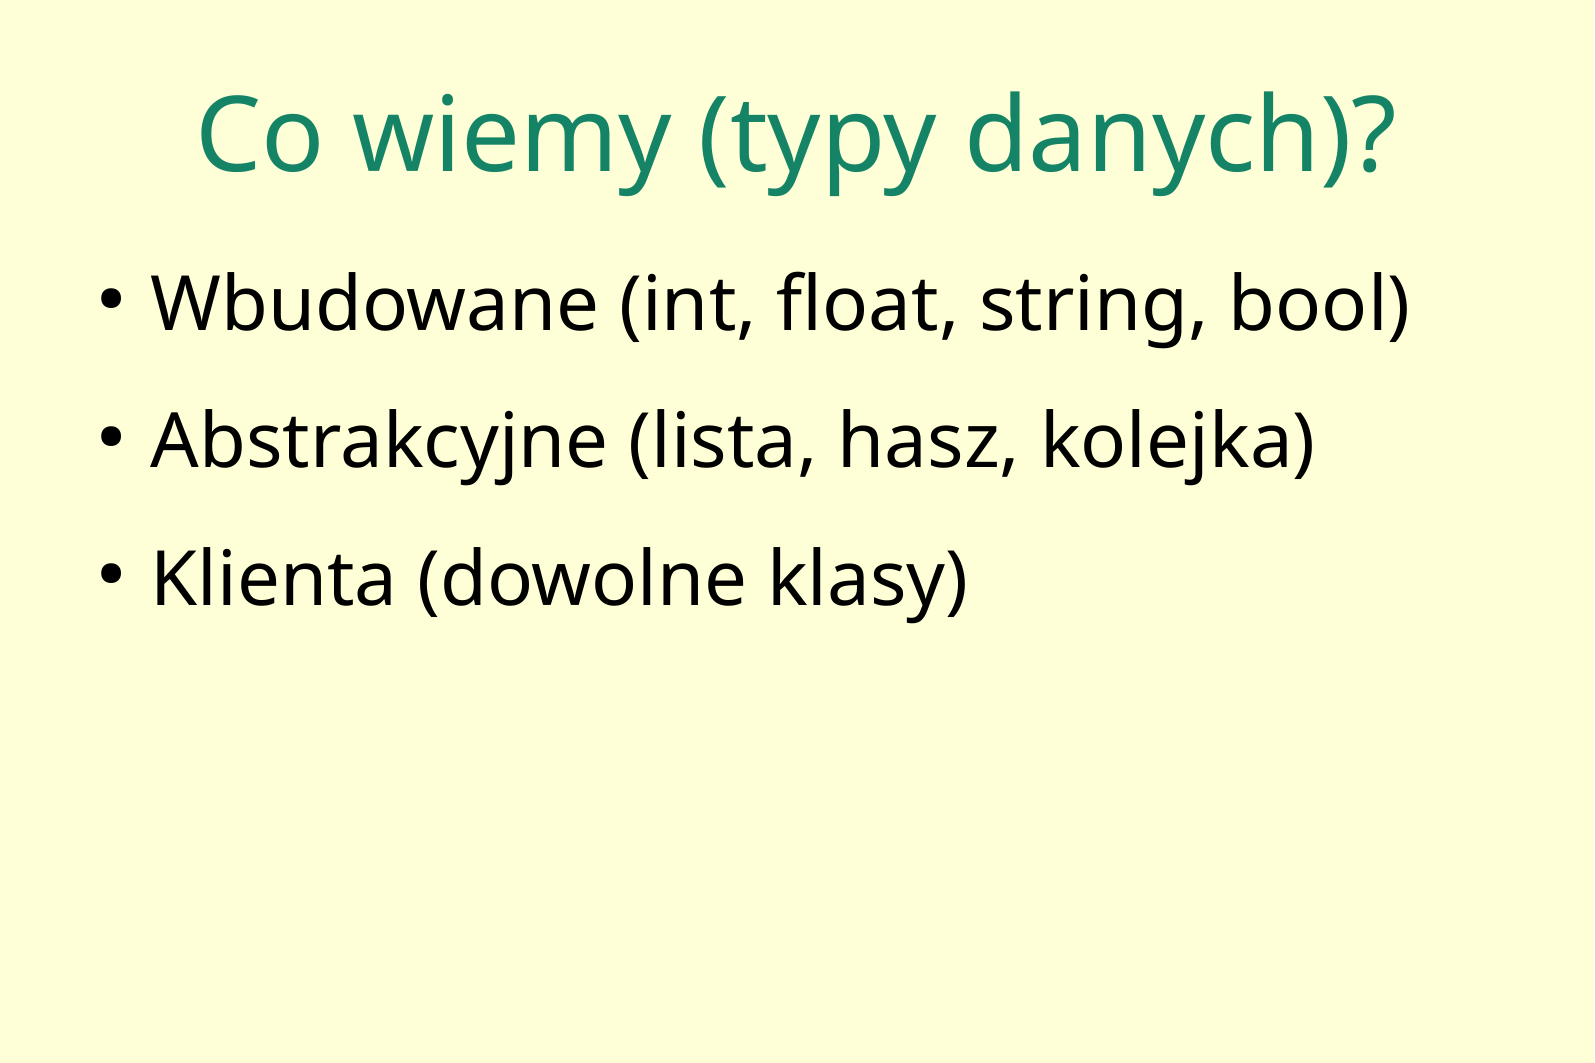

# Co wiemy (typy danych)?
Wbudowane (int, float, string, bool)
Abstrakcyjne (lista, hasz, kolejka)
Klienta (dowolne klasy)